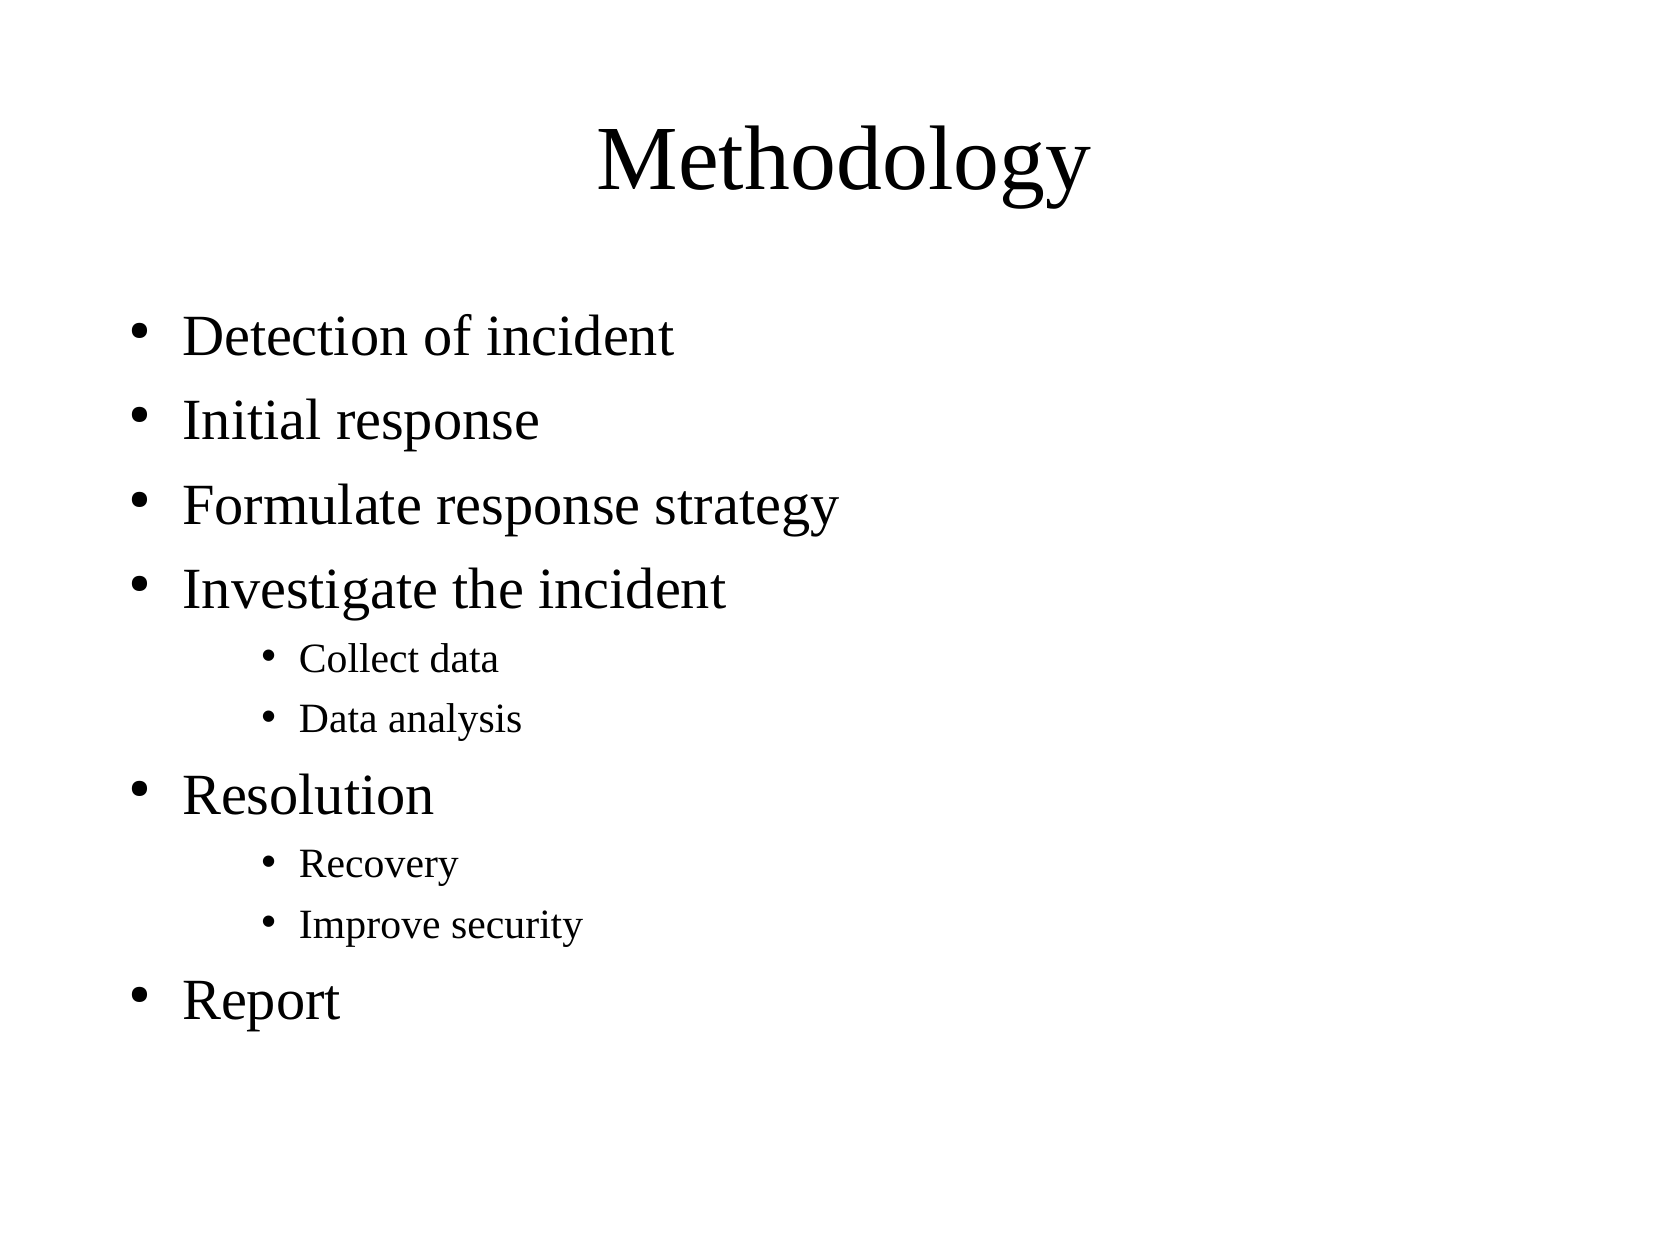

# Methodology
Detection of incident
Initial response
Formulate response strategy
Investigate the incident
Collect data
Data analysis
Resolution
Recovery
Improve security
Report